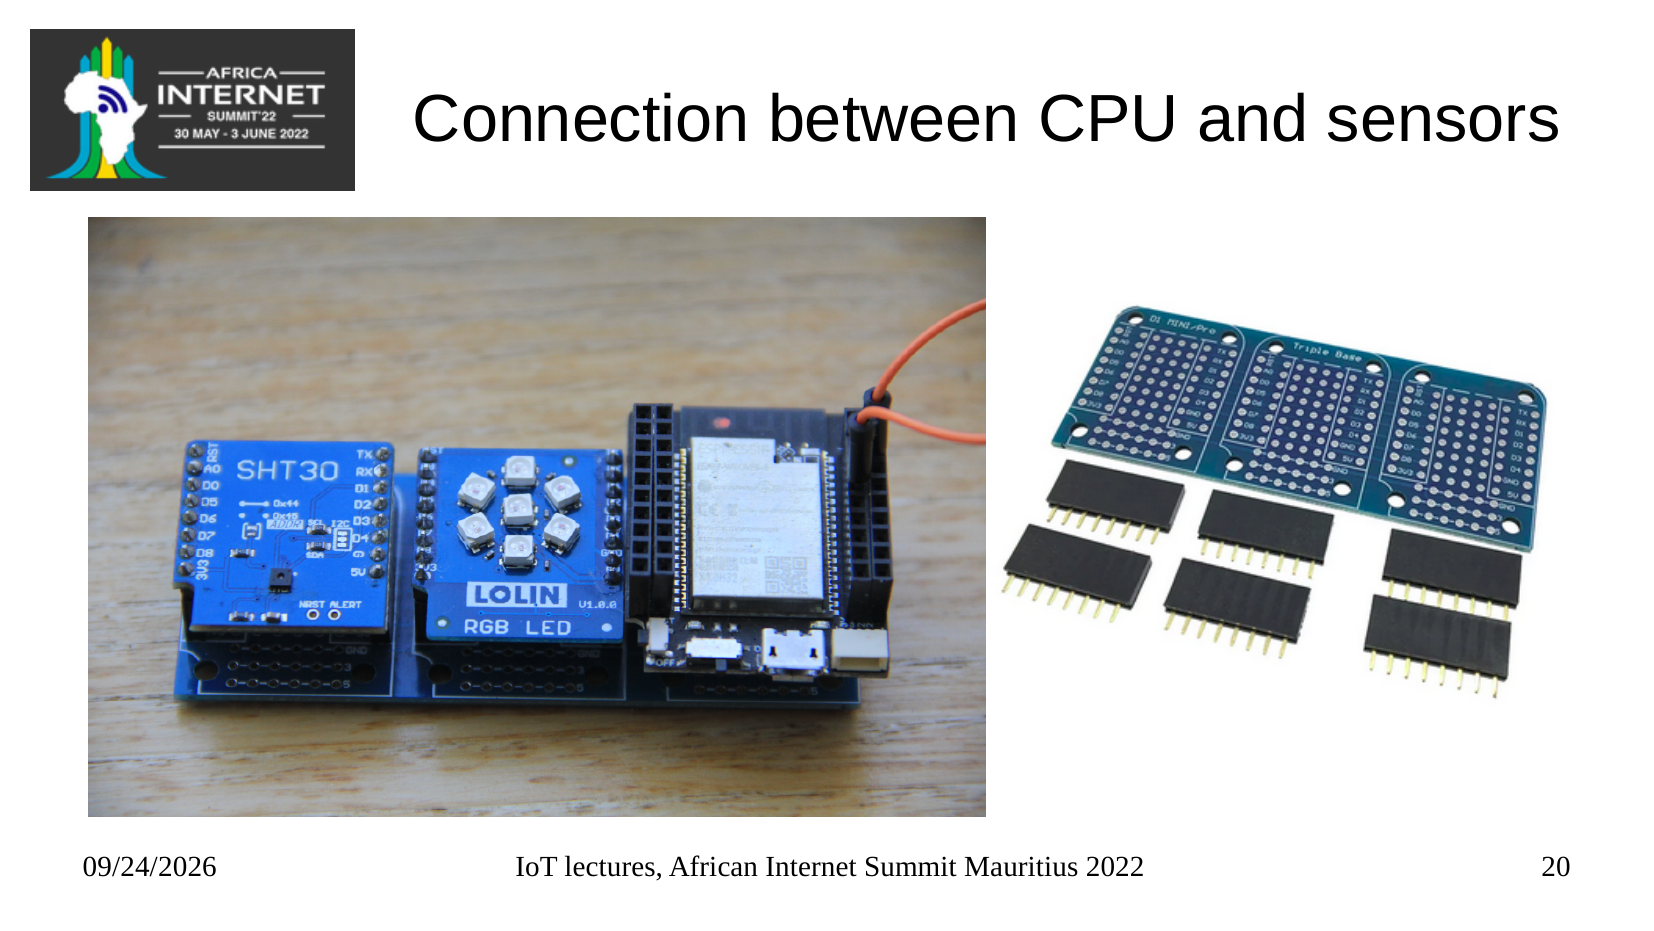

# Connection between CPU and sensors
IoT lectures, African Internet Summit Mauritius 2022
20